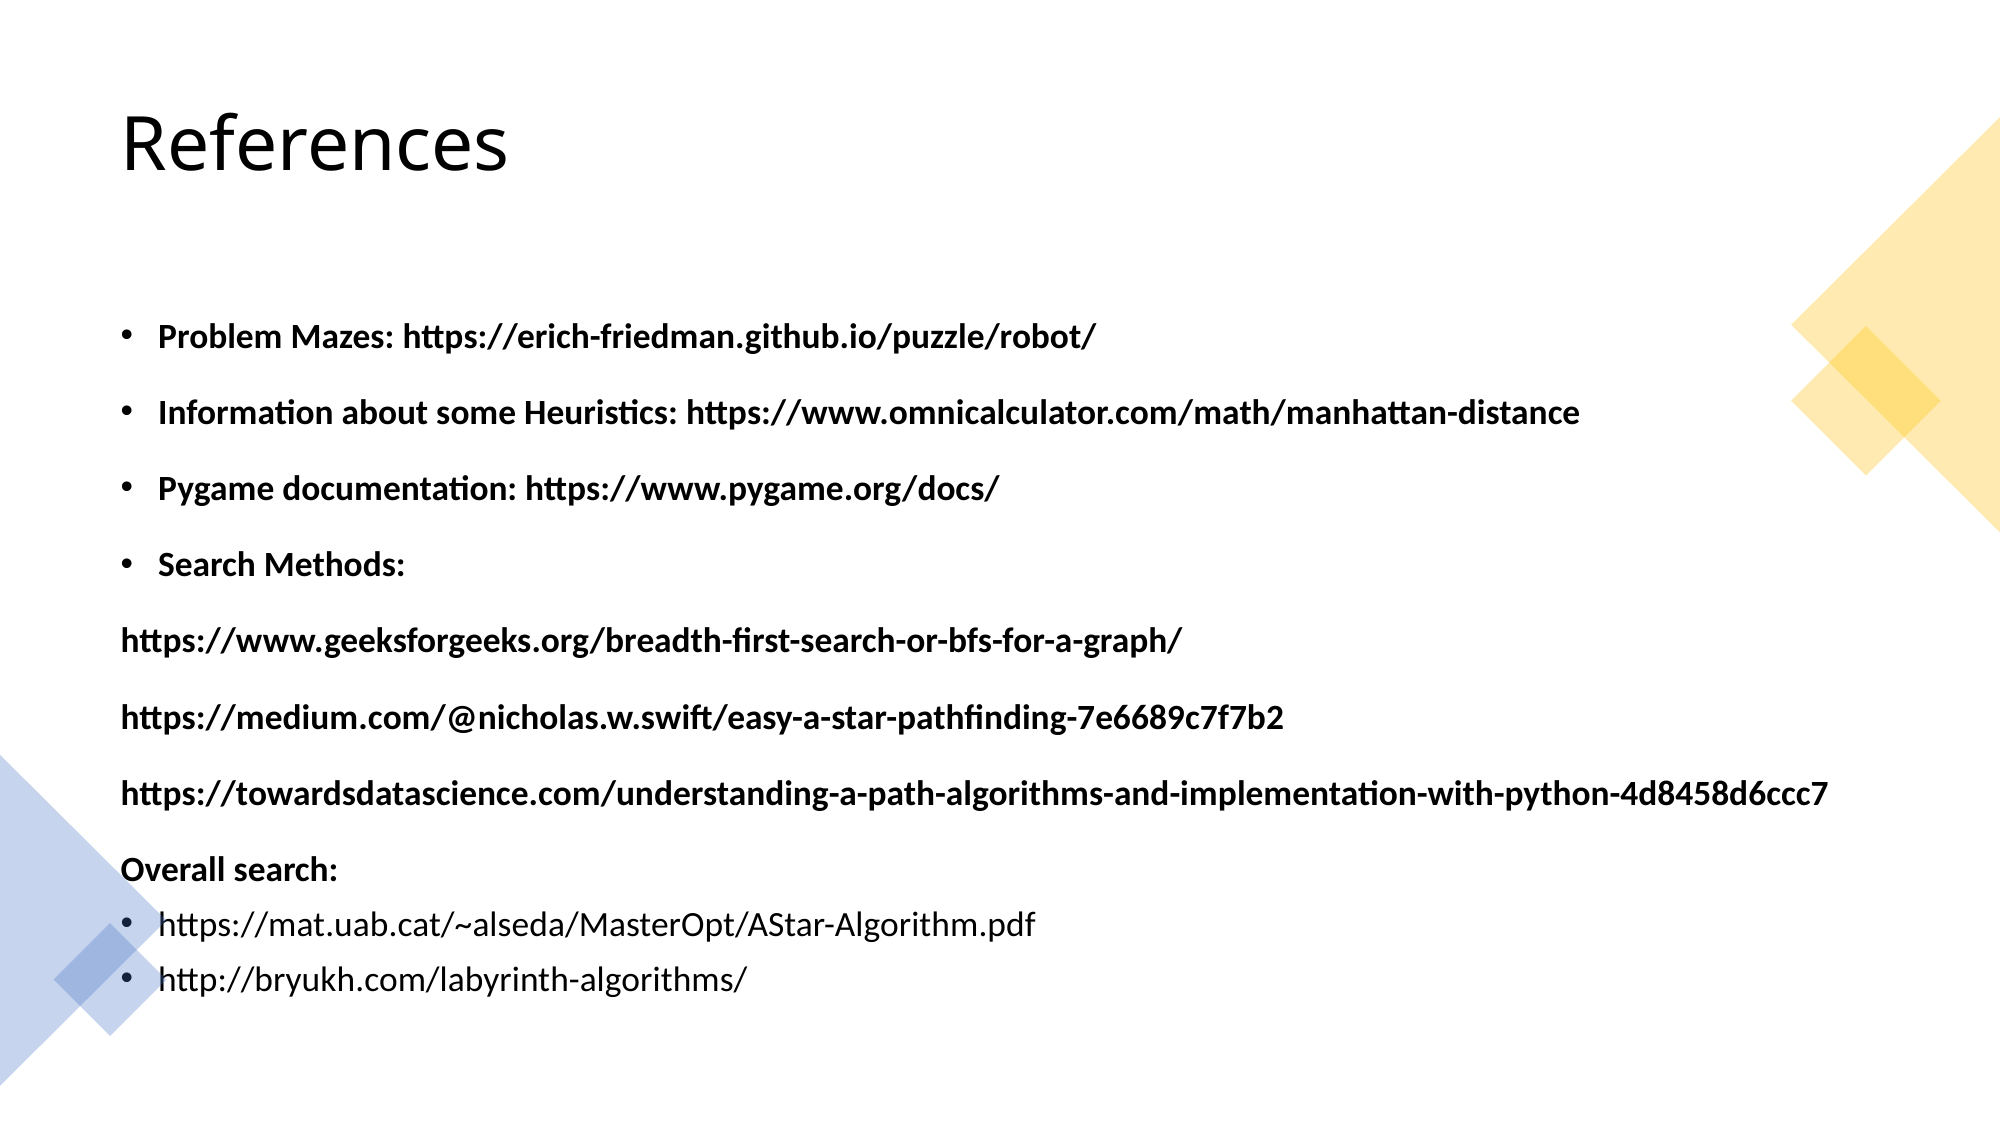

# References
Problem Mazes: https://erich-friedman.github.io/puzzle/robot/
Information about some Heuristics: https://www.omnicalculator.com/math/manhattan-distance
Pygame documentation: https://www.pygame.org/docs/
Search Methods:
https://www.geeksforgeeks.org/breadth-first-search-or-bfs-for-a-graph/
https://medium.com/@nicholas.w.swift/easy-a-star-pathfinding-7e6689c7f7b2
https://towardsdatascience.com/understanding-a-path-algorithms-and-implementation-with-python-4d8458d6ccc7
Overall search:
https://mat.uab.cat/~alseda/MasterOpt/AStar-Algorithm.pdf
http://bryukh.com/labyrinth-algorithms/